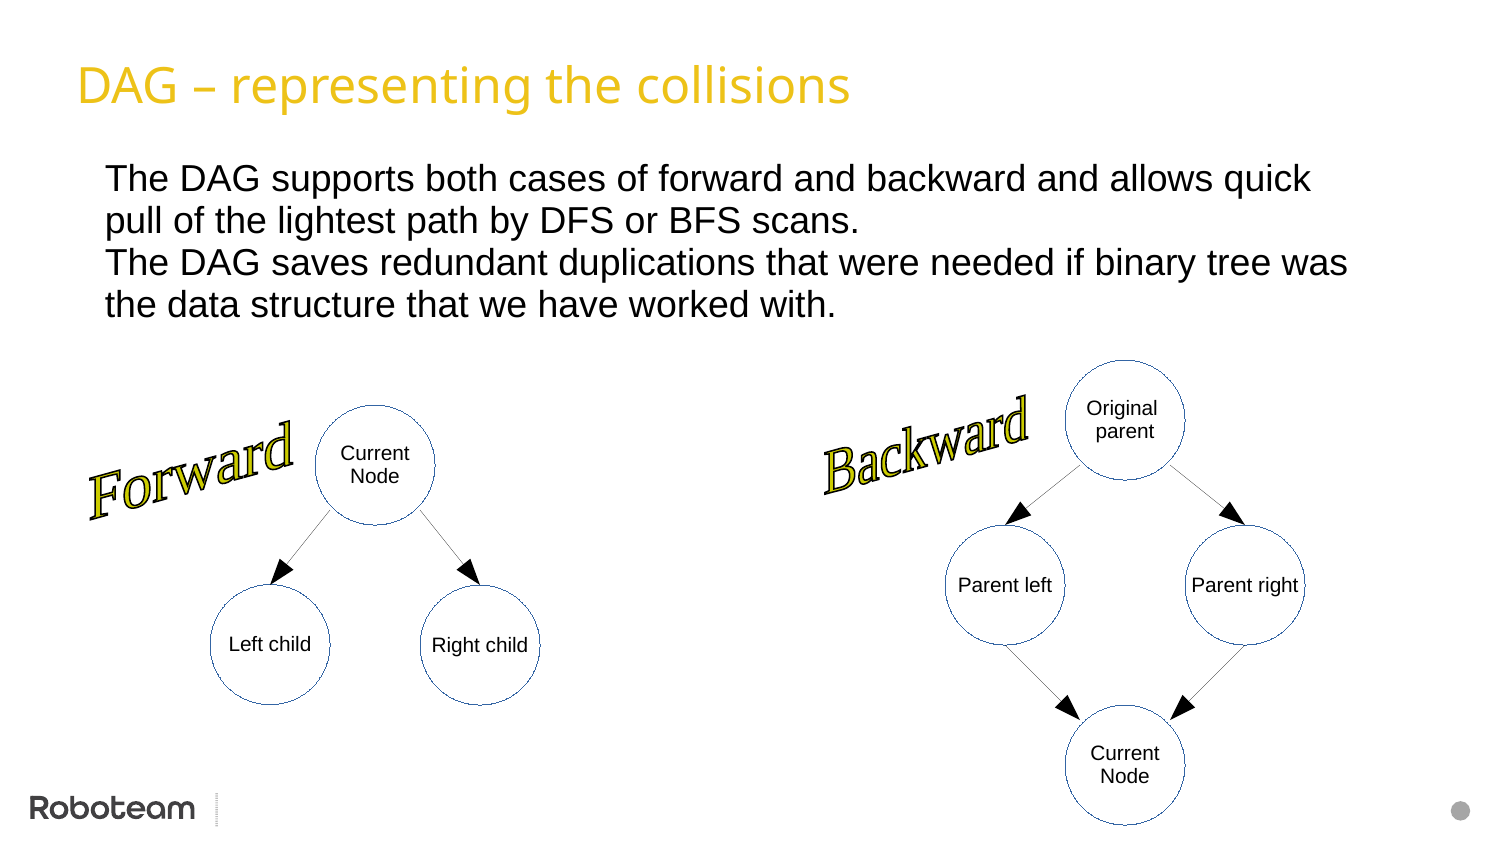

# DAG – representing the collisions
The DAG supports both cases of forward and backward and allows quick pull of the lightest path by DFS or BFS scans.
The DAG saves redundant duplications that were needed if binary tree was the data structure that we have worked with.
Original
parent
Backward
Current
Node
Forward
Parent left
Parent right
Left child
Right child
Current
Node